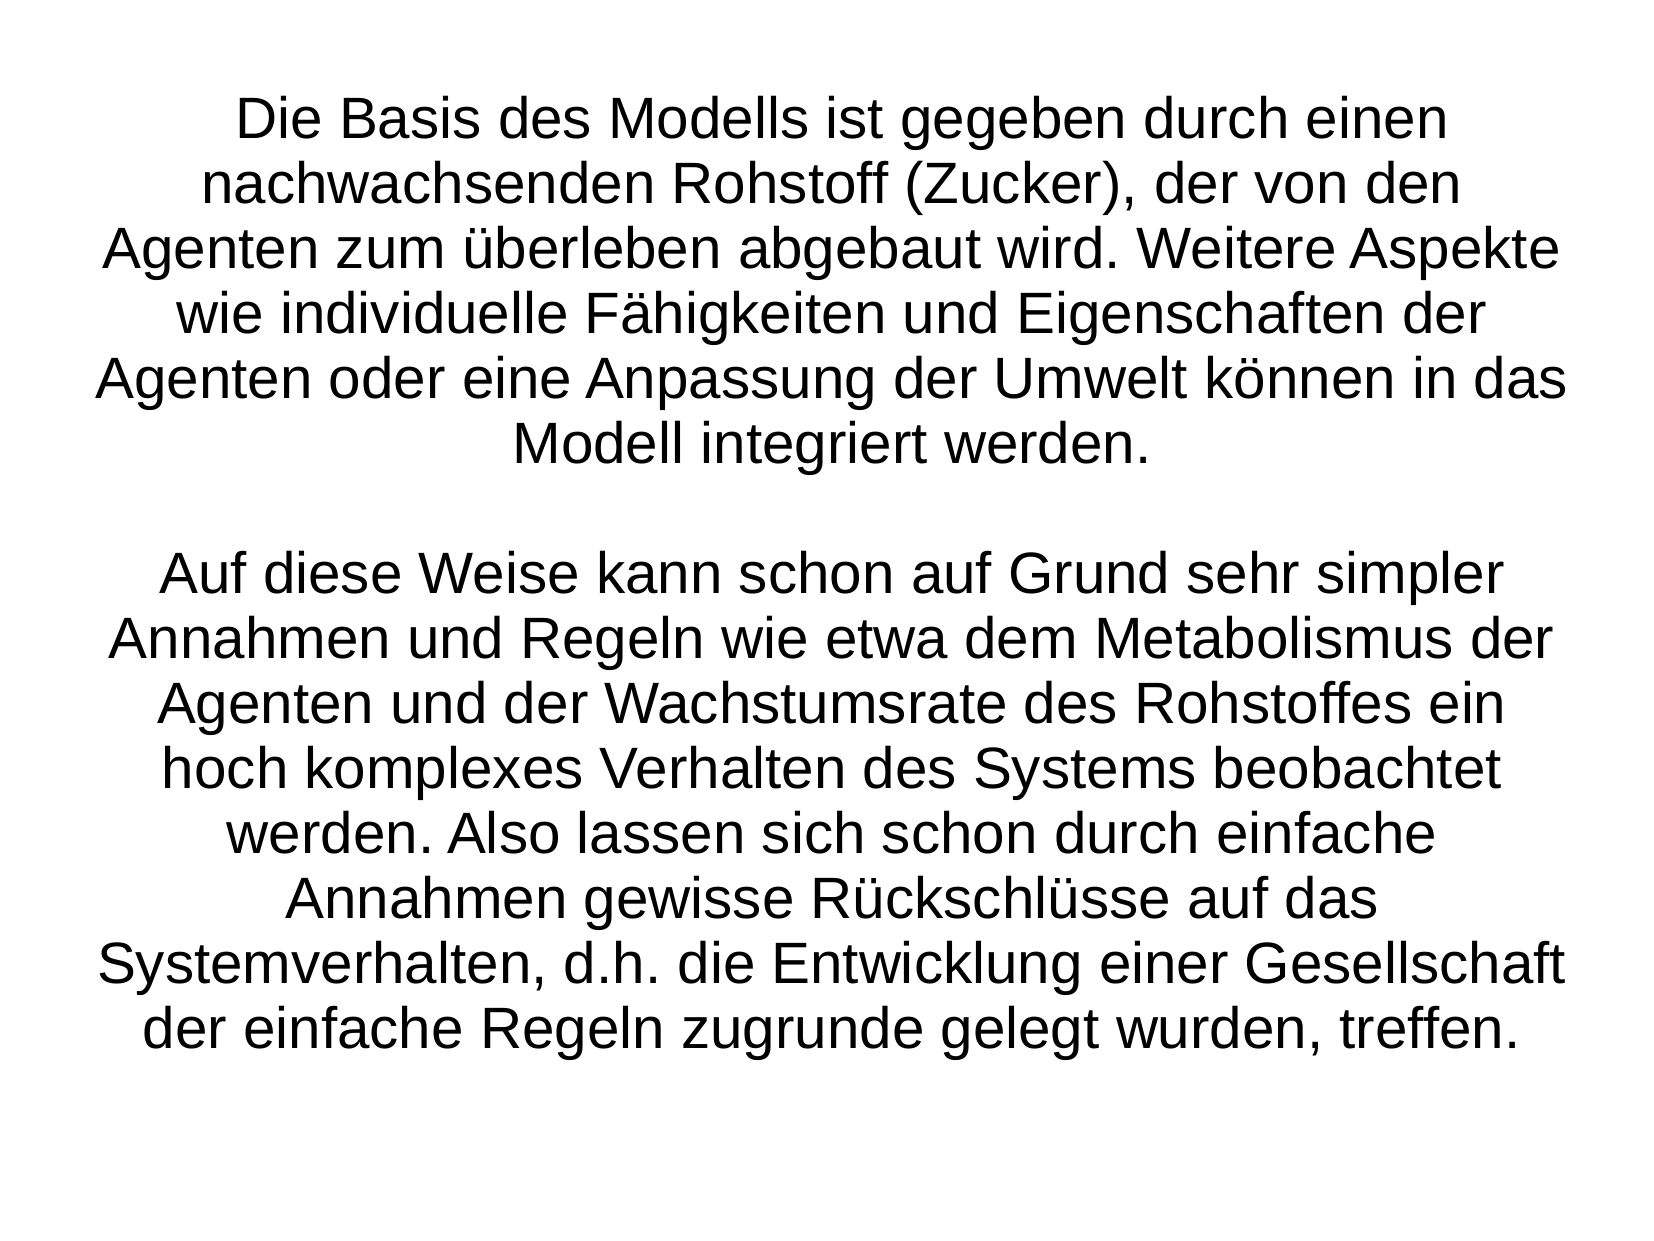

# Die Basis des Modells ist gegeben durch einen nachwachsenden Rohstoff (Zucker), der von den Agenten zum überleben abgebaut wird. Weitere Aspekte wie individuelle Fähigkeiten und Eigenschaften der Agenten oder eine Anpassung der Umwelt können in das Modell integriert werden.
Auf diese Weise kann schon auf Grund sehr simpler Annahmen und Regeln wie etwa dem Metabolismus der Agenten und der Wachstumsrate des Rohstoffes ein hoch komplexes Verhalten des Systems beobachtet werden. Also lassen sich schon durch einfache Annahmen gewisse Rückschlüsse auf das Systemverhalten, d.h. die Entwicklung einer Gesellschaft der einfache Regeln zugrunde gelegt wurden, treffen.